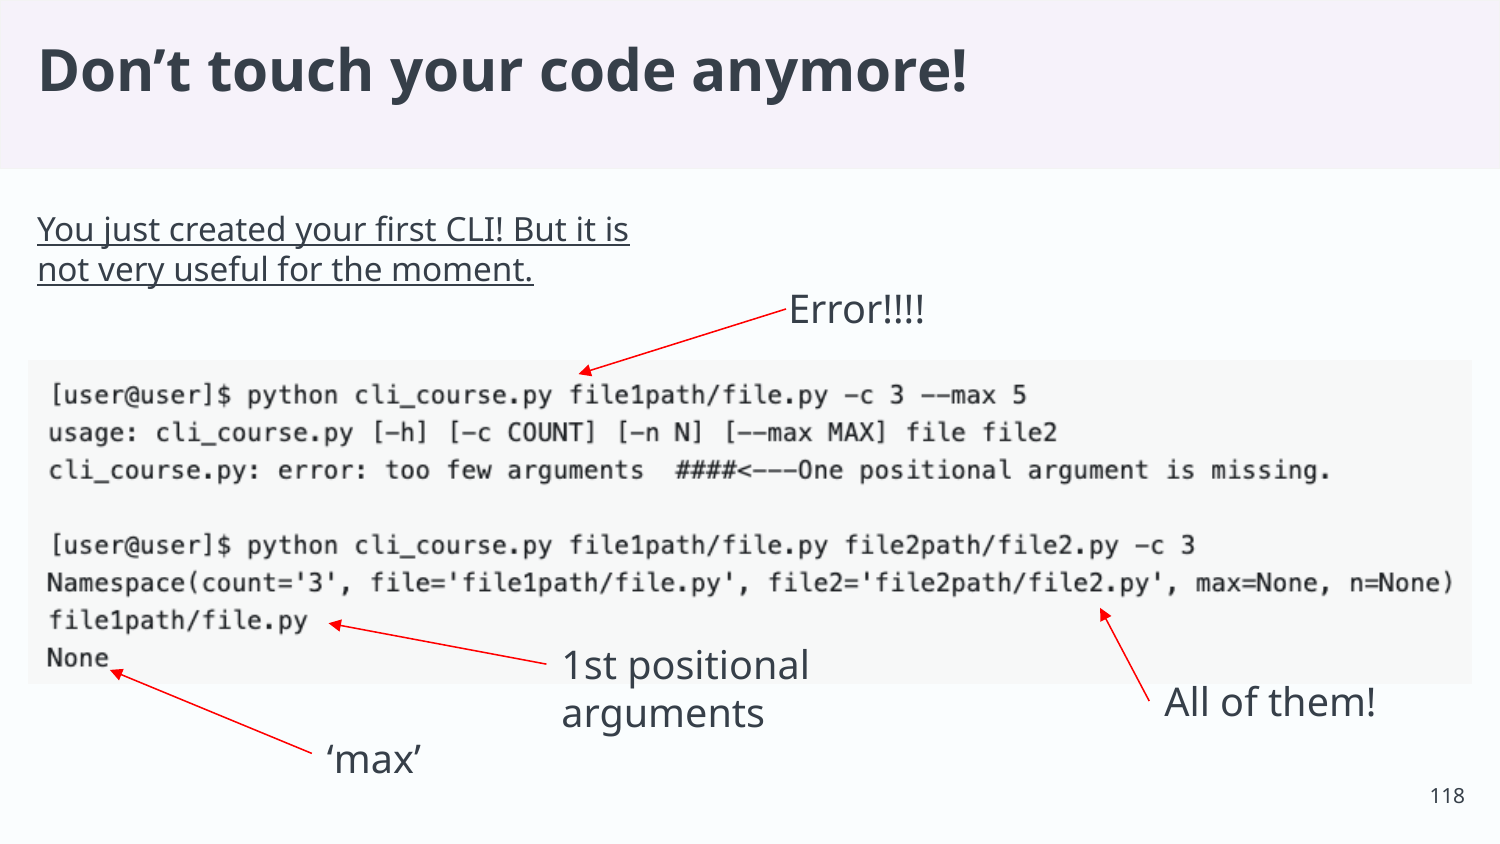

# Don’t touch your code anymore!
You just created your first CLI! But it is not very useful for the moment.
Error!!!!
1st positional arguments
All of them!
‘max’